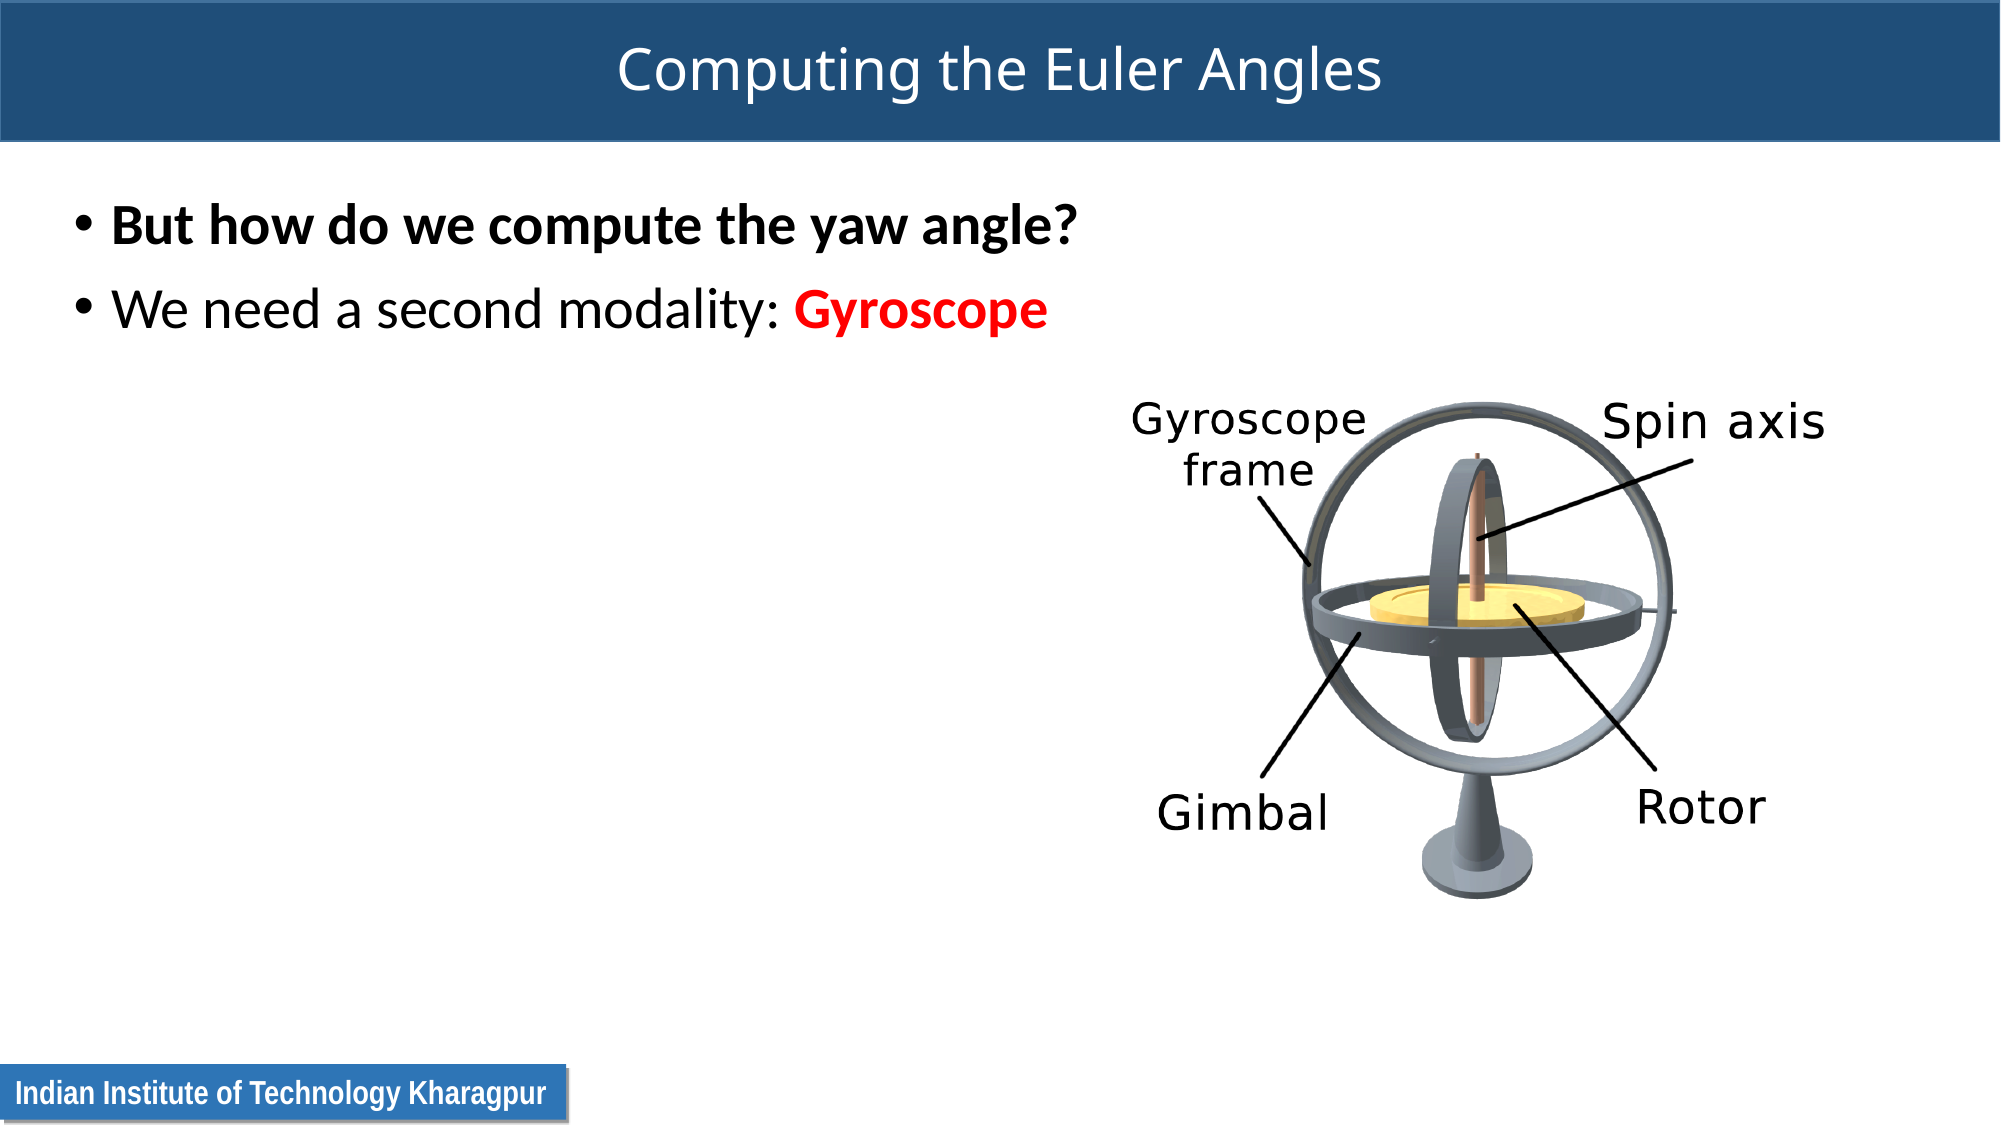

Computing the Euler Angles
# But how do we compute the yaw angle?
We need a second modality: Gyroscope